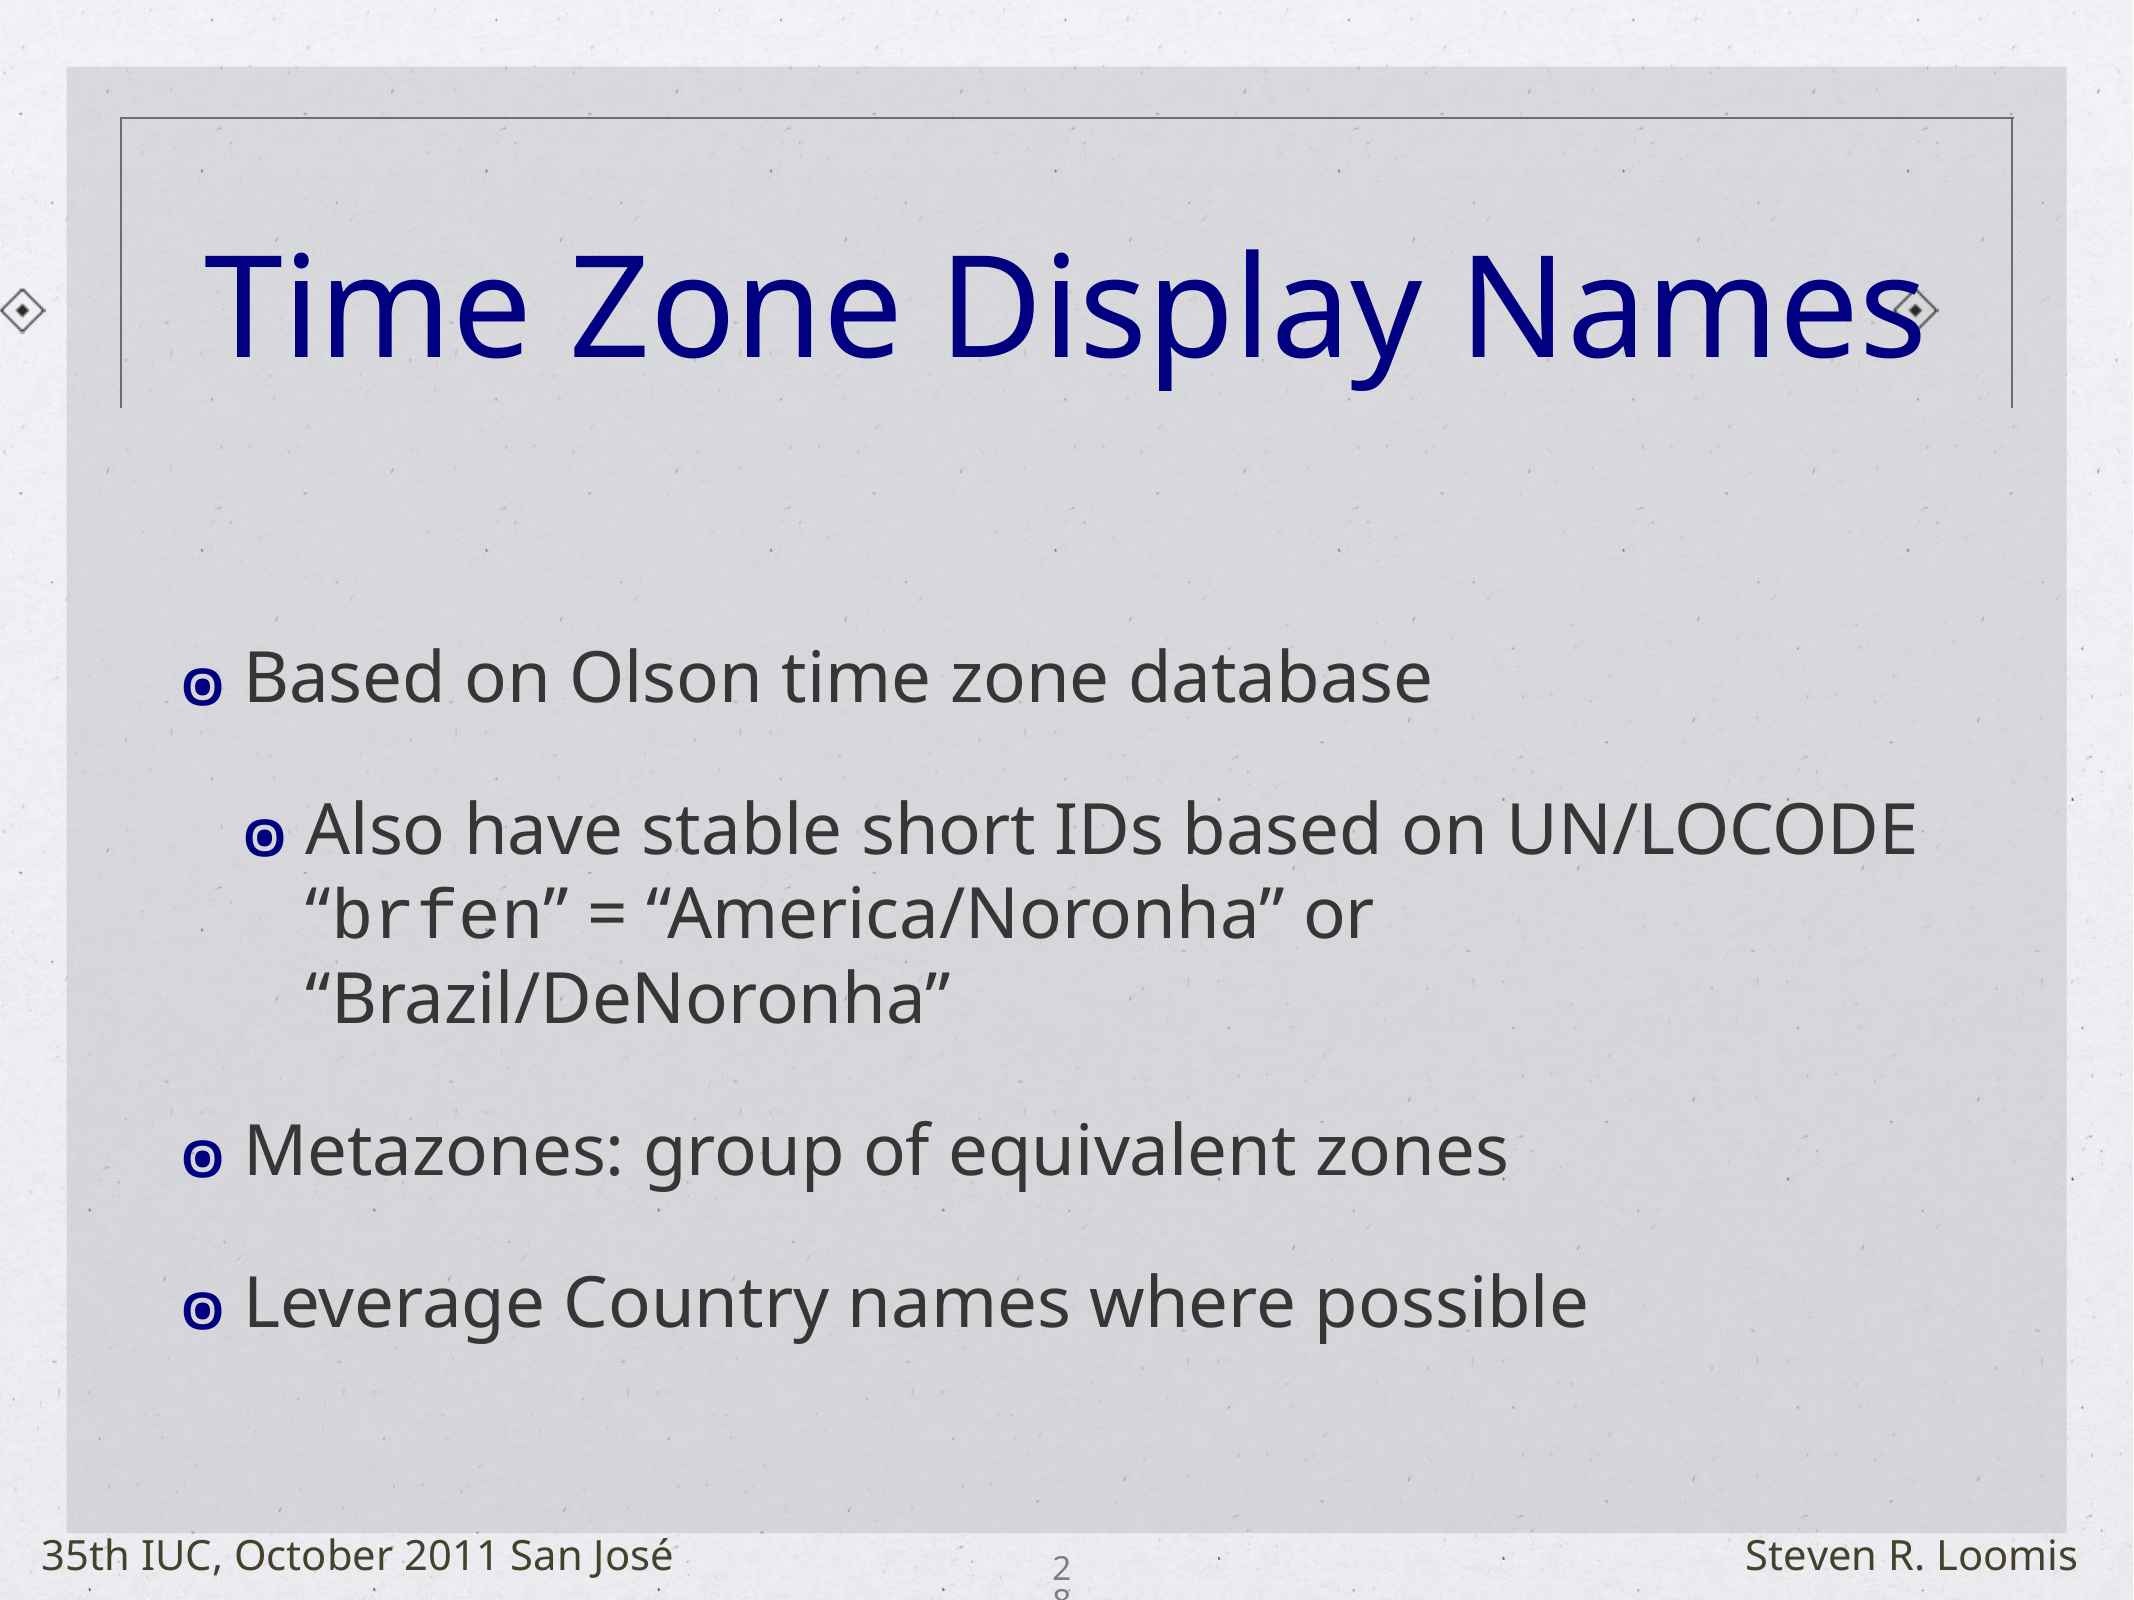

# Time Zone Display Names
Based on Olson time zone database
Also have stable short IDs based on UN/LOCODE
“brfen” = “America/Noronha” or “Brazil/DeNoronha”
Metazones: group of equivalent zones
Leverage Country names where possible
28